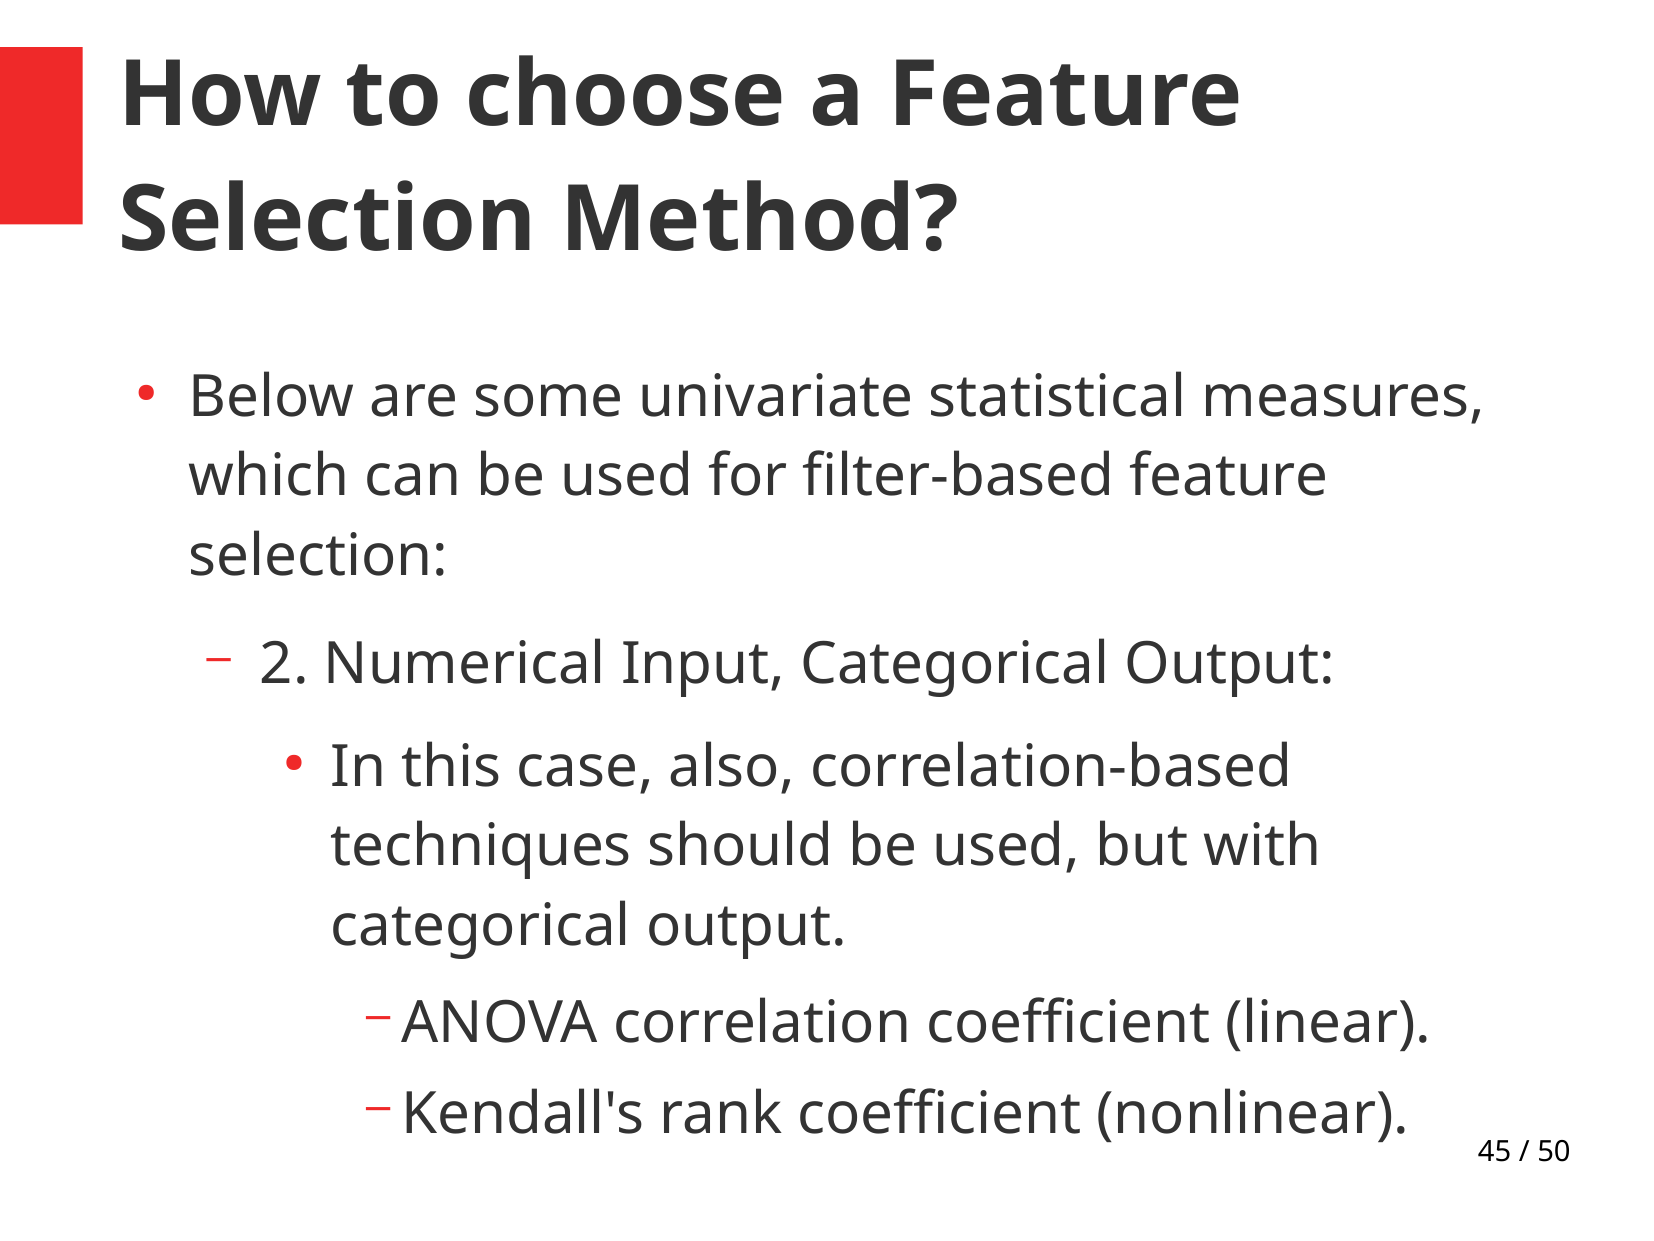

# How to choose a Feature Selection Method?
Below are some univariate statistical measures, which can be used for filter-based feature selection:
2. Numerical Input, Categorical Output:
In this case, also, correlation-based techniques should be used, but with categorical output.
ANOVA correlation coefficient (linear).
Kendall's rank coefficient (nonlinear).
45